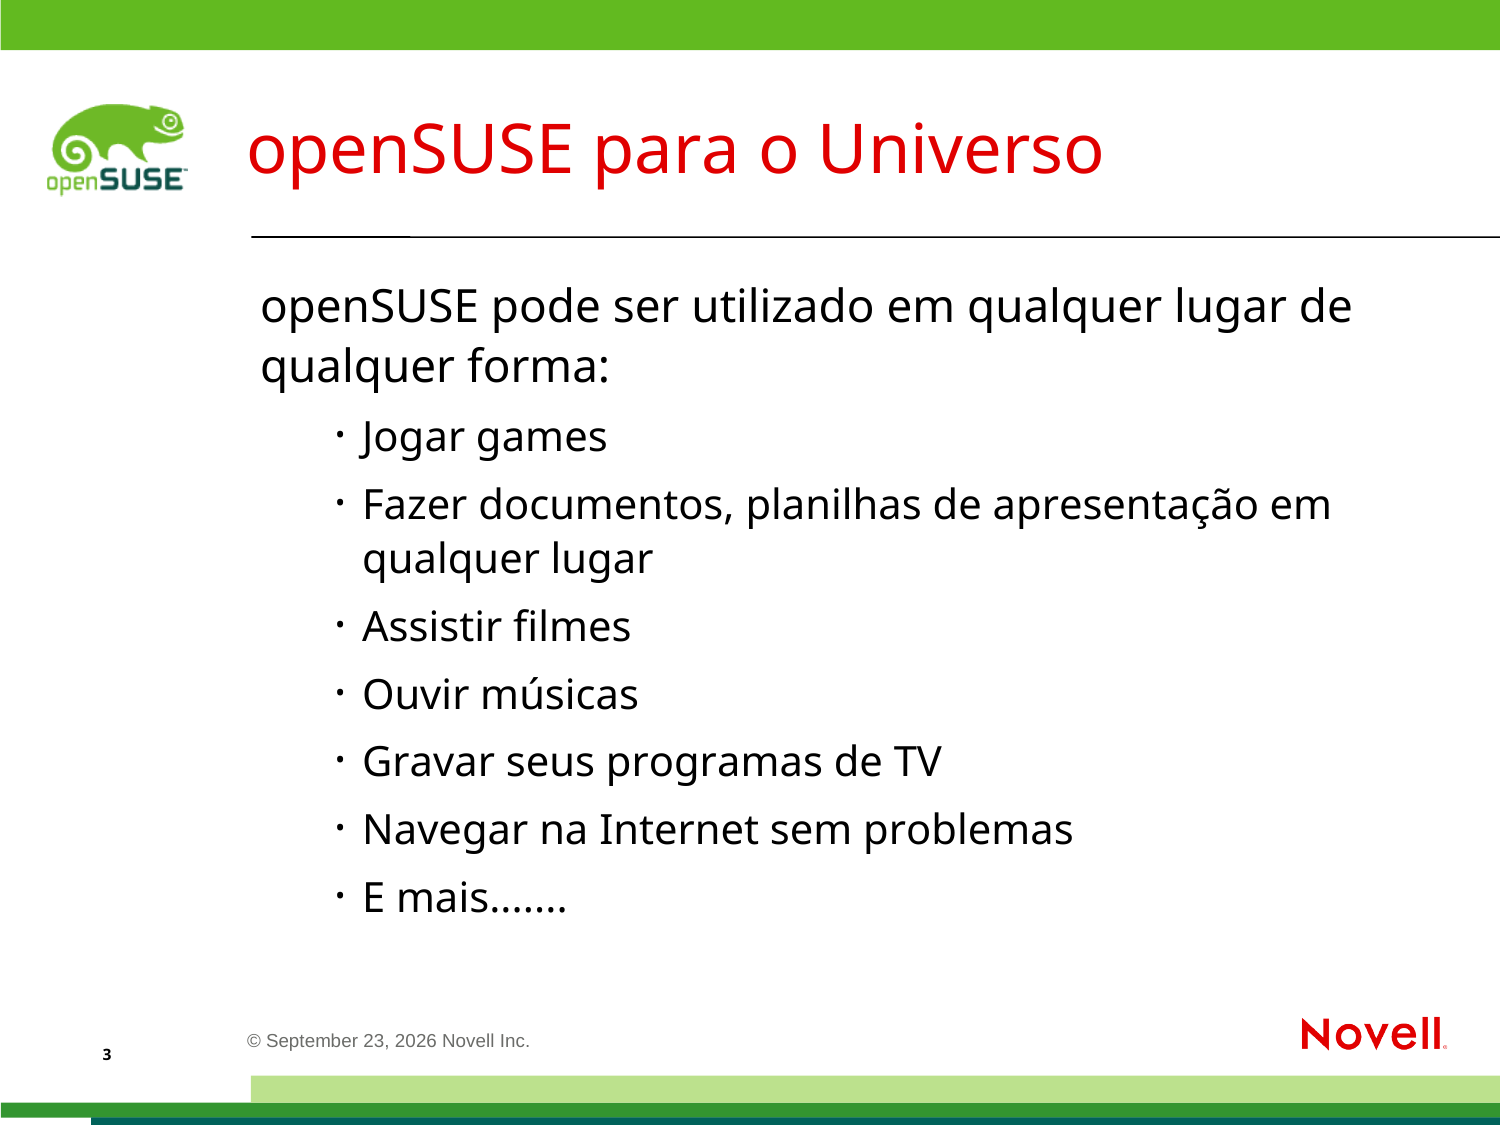

# openSUSE para o Universo
openSUSE pode ser utilizado em qualquer lugar de qualquer forma:
Jogar games
Fazer documentos, planilhas de apresentação em qualquer lugar
Assistir filmes
Ouvir músicas
Gravar seus programas de TV
Navegar na Internet sem problemas
E mais.......